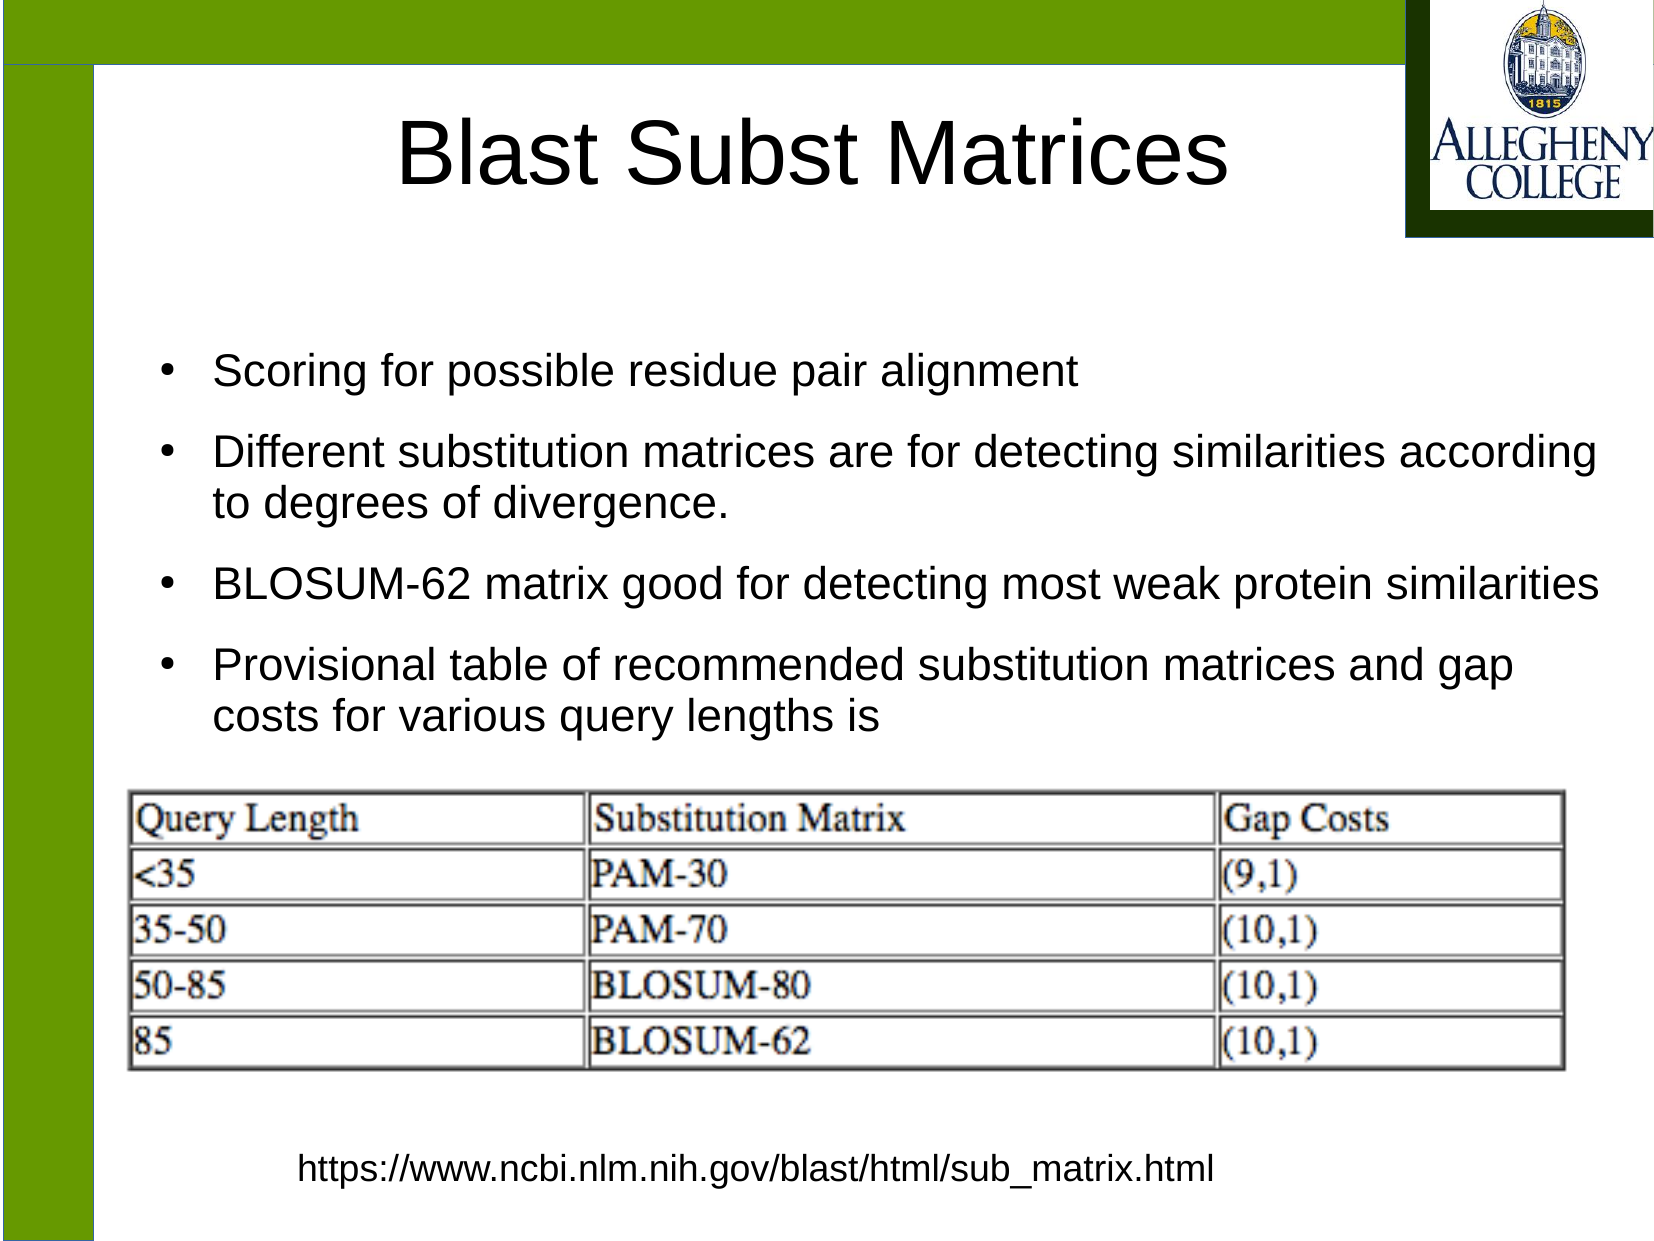

# Blast Subst Matrices
Scoring for possible residue pair alignment
Different substitution matrices are for detecting similarities according to degrees of divergence.
BLOSUM-62 matrix good for detecting most weak protein similarities
Provisional table of recommended substitution matrices and gap costs for various query lengths is
https://www.ncbi.nlm.nih.gov/blast/html/sub_matrix.html